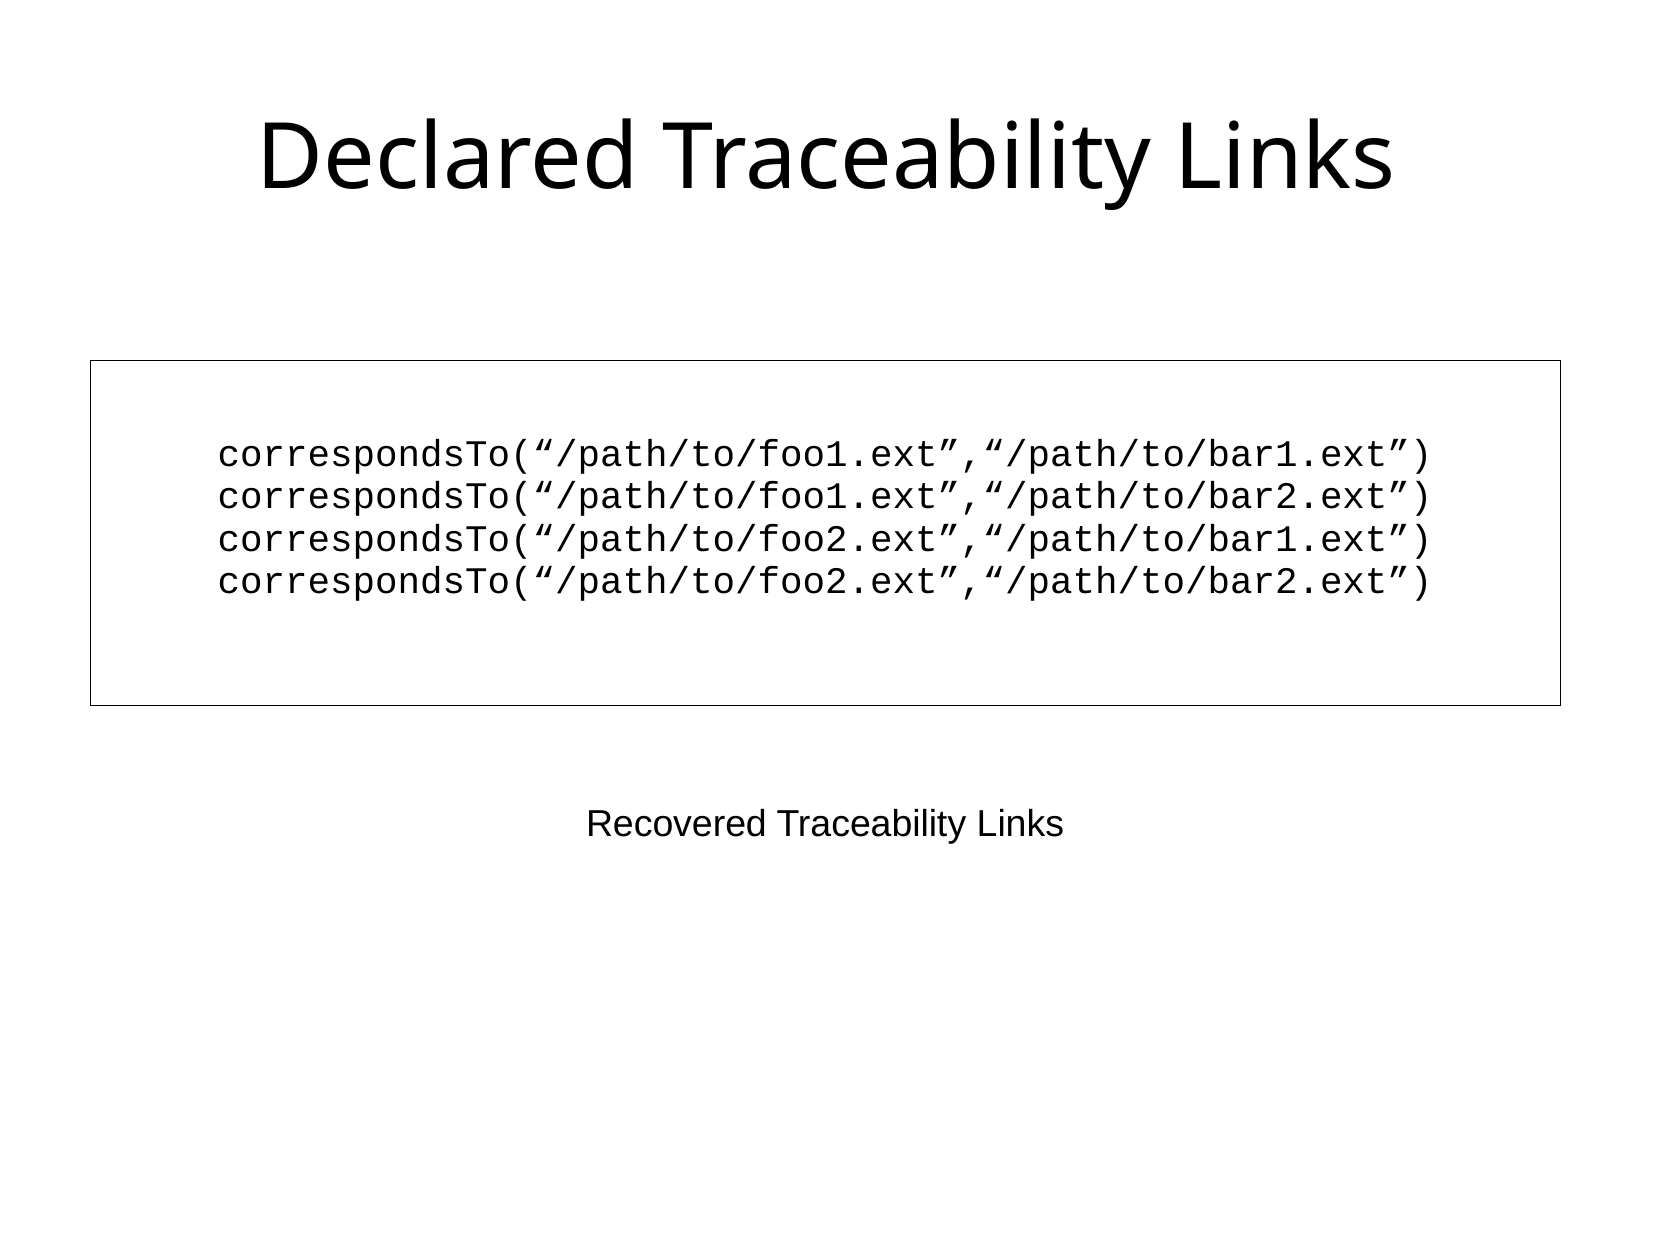

# Declared Traceability Links
correspondsTo(“/path/to/foo1.ext”,“/path/to/bar1.ext”)
correspondsTo(“/path/to/foo1.ext”,“/path/to/bar2.ext”)
correspondsTo(“/path/to/foo2.ext”,“/path/to/bar1.ext”)
correspondsTo(“/path/to/foo2.ext”,“/path/to/bar2.ext”)
Recovered Traceability Links